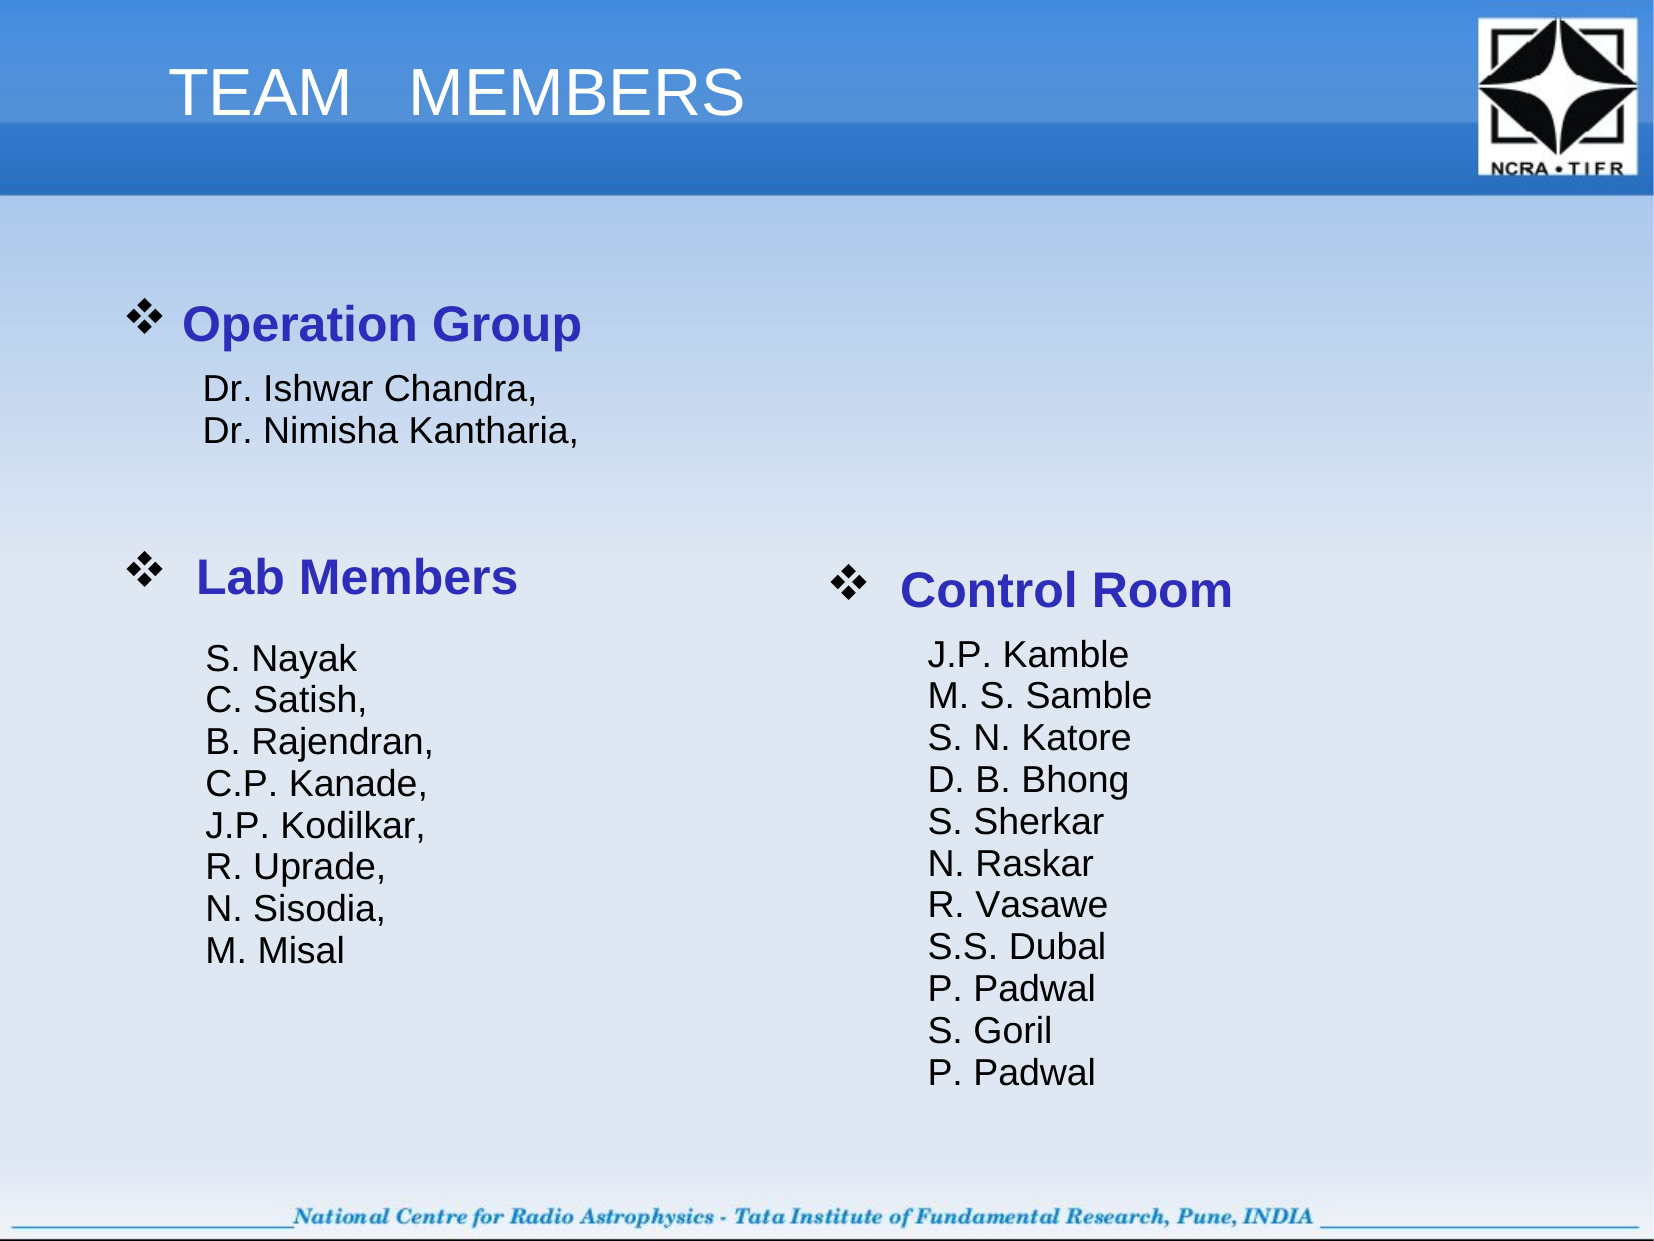

TEAM MEMBERS
 Operation Group
Dr. Ishwar Chandra,
Dr. Nimisha Kantharia,
 Lab Members
 Control Room
J.P. Kamble
M. S. Samble
S. N. Katore
D. B. Bhong
S. Sherkar
N. Raskar
R. Vasawe
S.S. Dubal
P. Padwal
S. Goril
P. Padwal
S. Nayak
C. Satish,
B. Rajendran,
C.P. Kanade,
J.P. Kodilkar,
R. Uprade,
N. Sisodia,
M. Misal